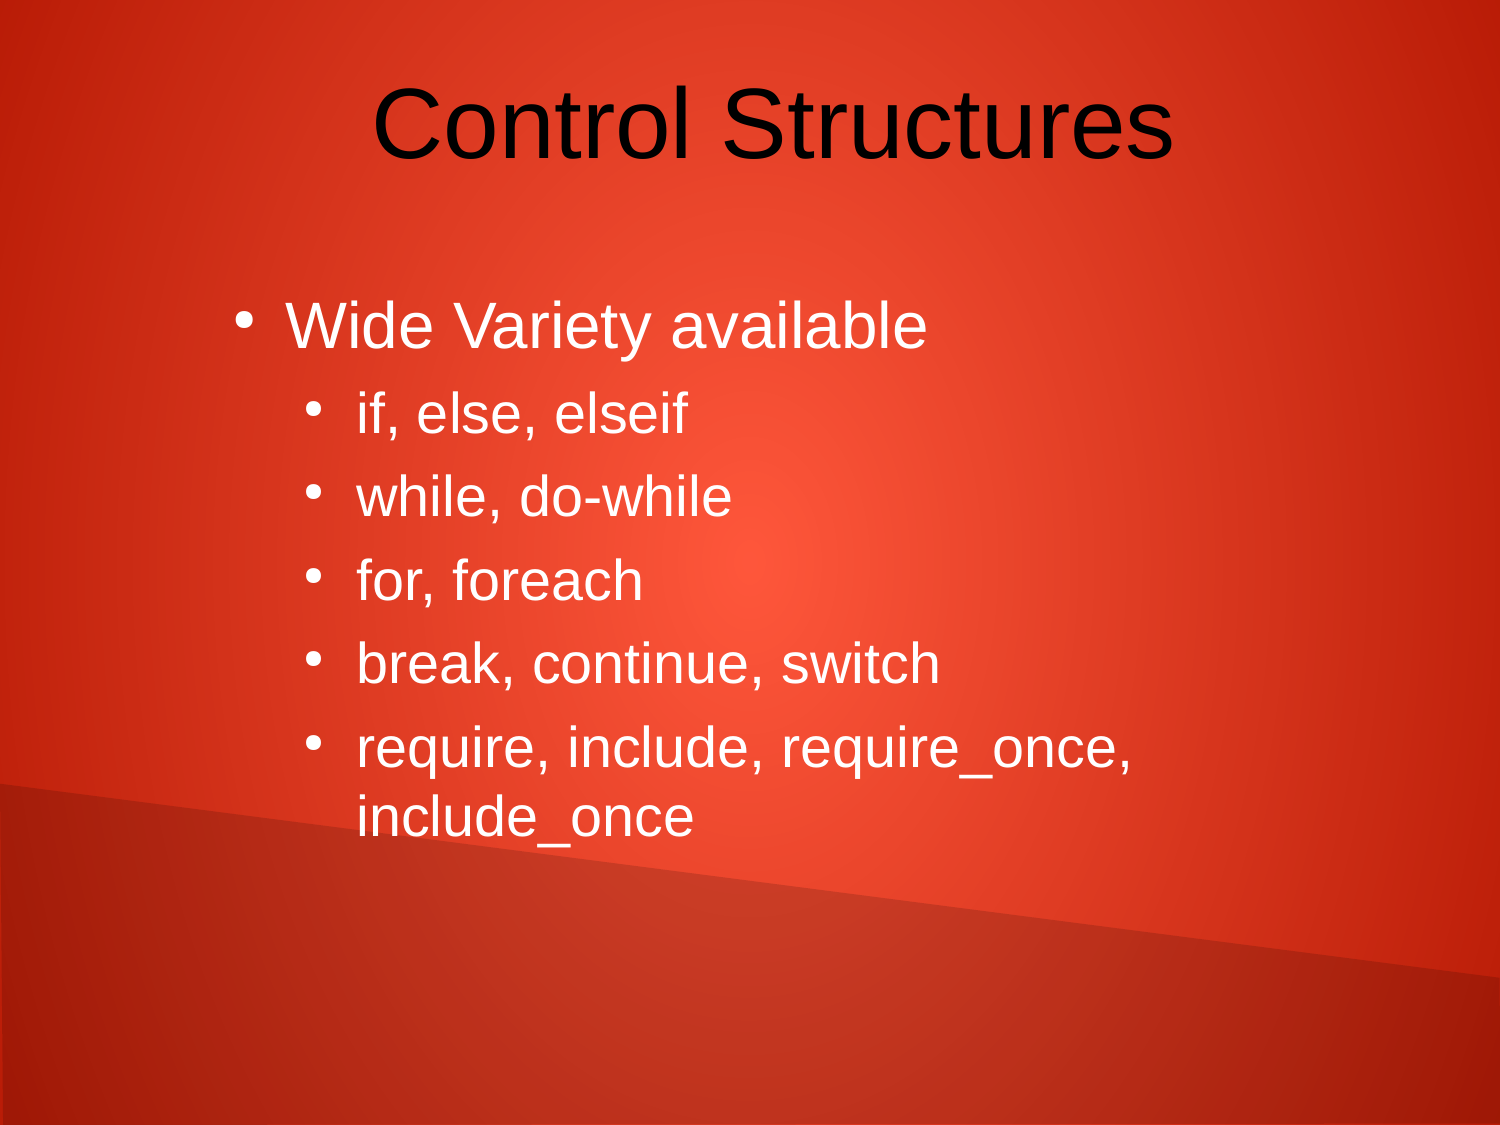

# Control Structures
Wide Variety available
if, else, elseif
while, do-while
for, foreach
break, continue, switch
require, include, require_once, include_once